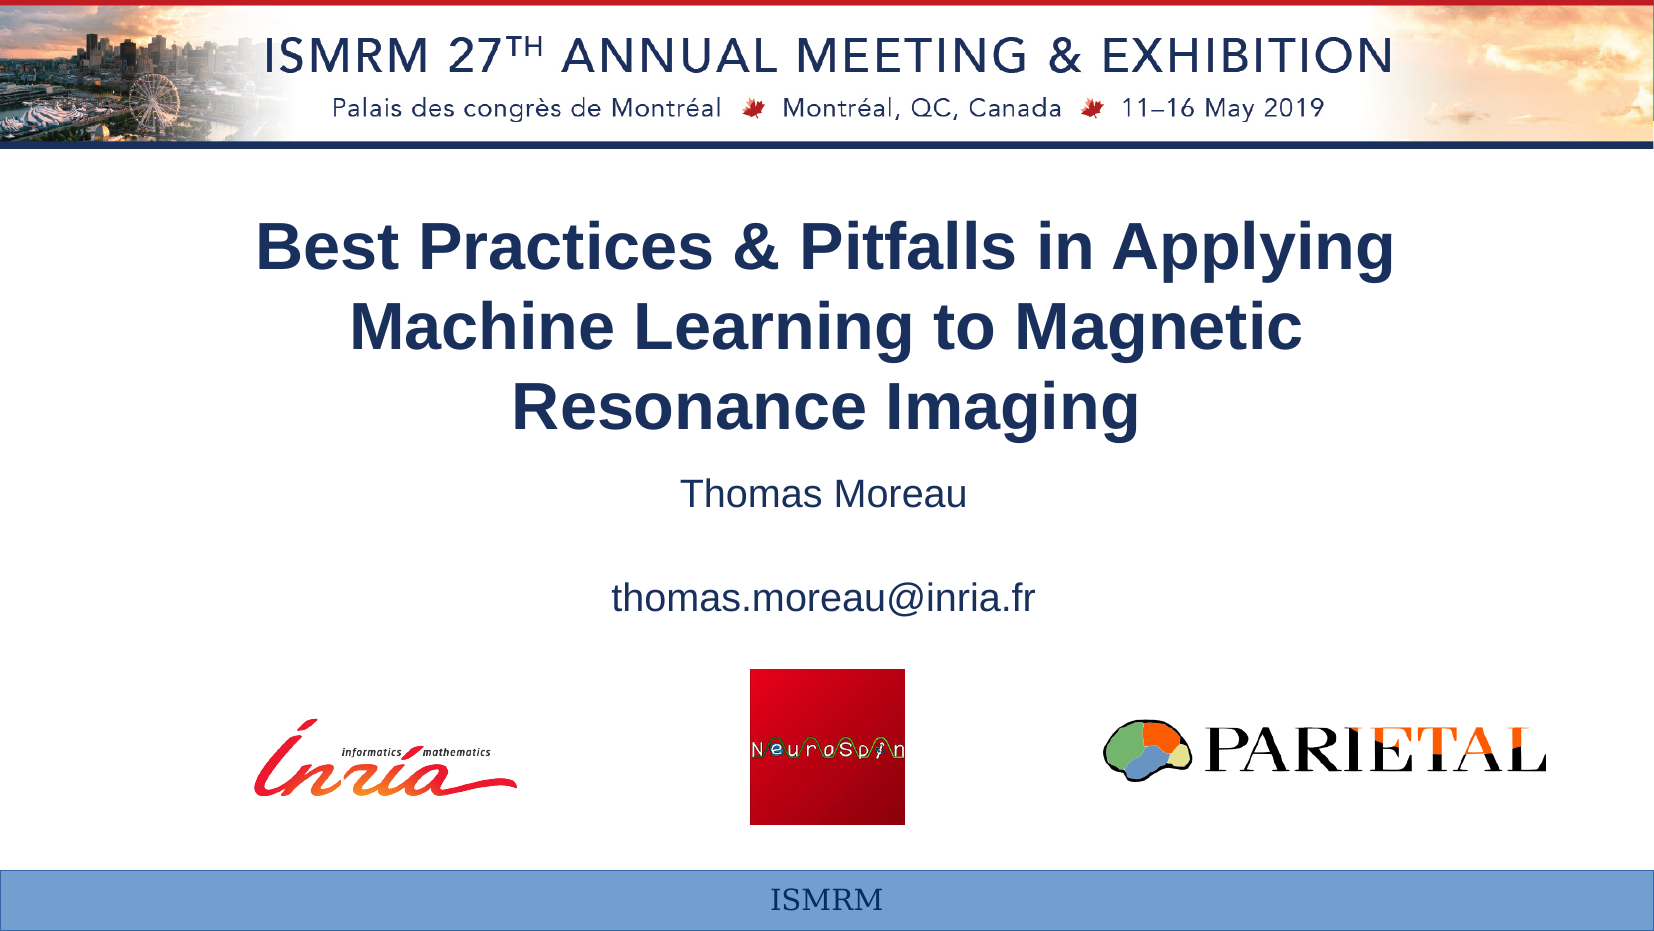

Best Practices & Pitfalls in Applying Machine Learning to Magnetic Resonance Imaging
# Thomas Moreau
thomas.moreau@inria.fr